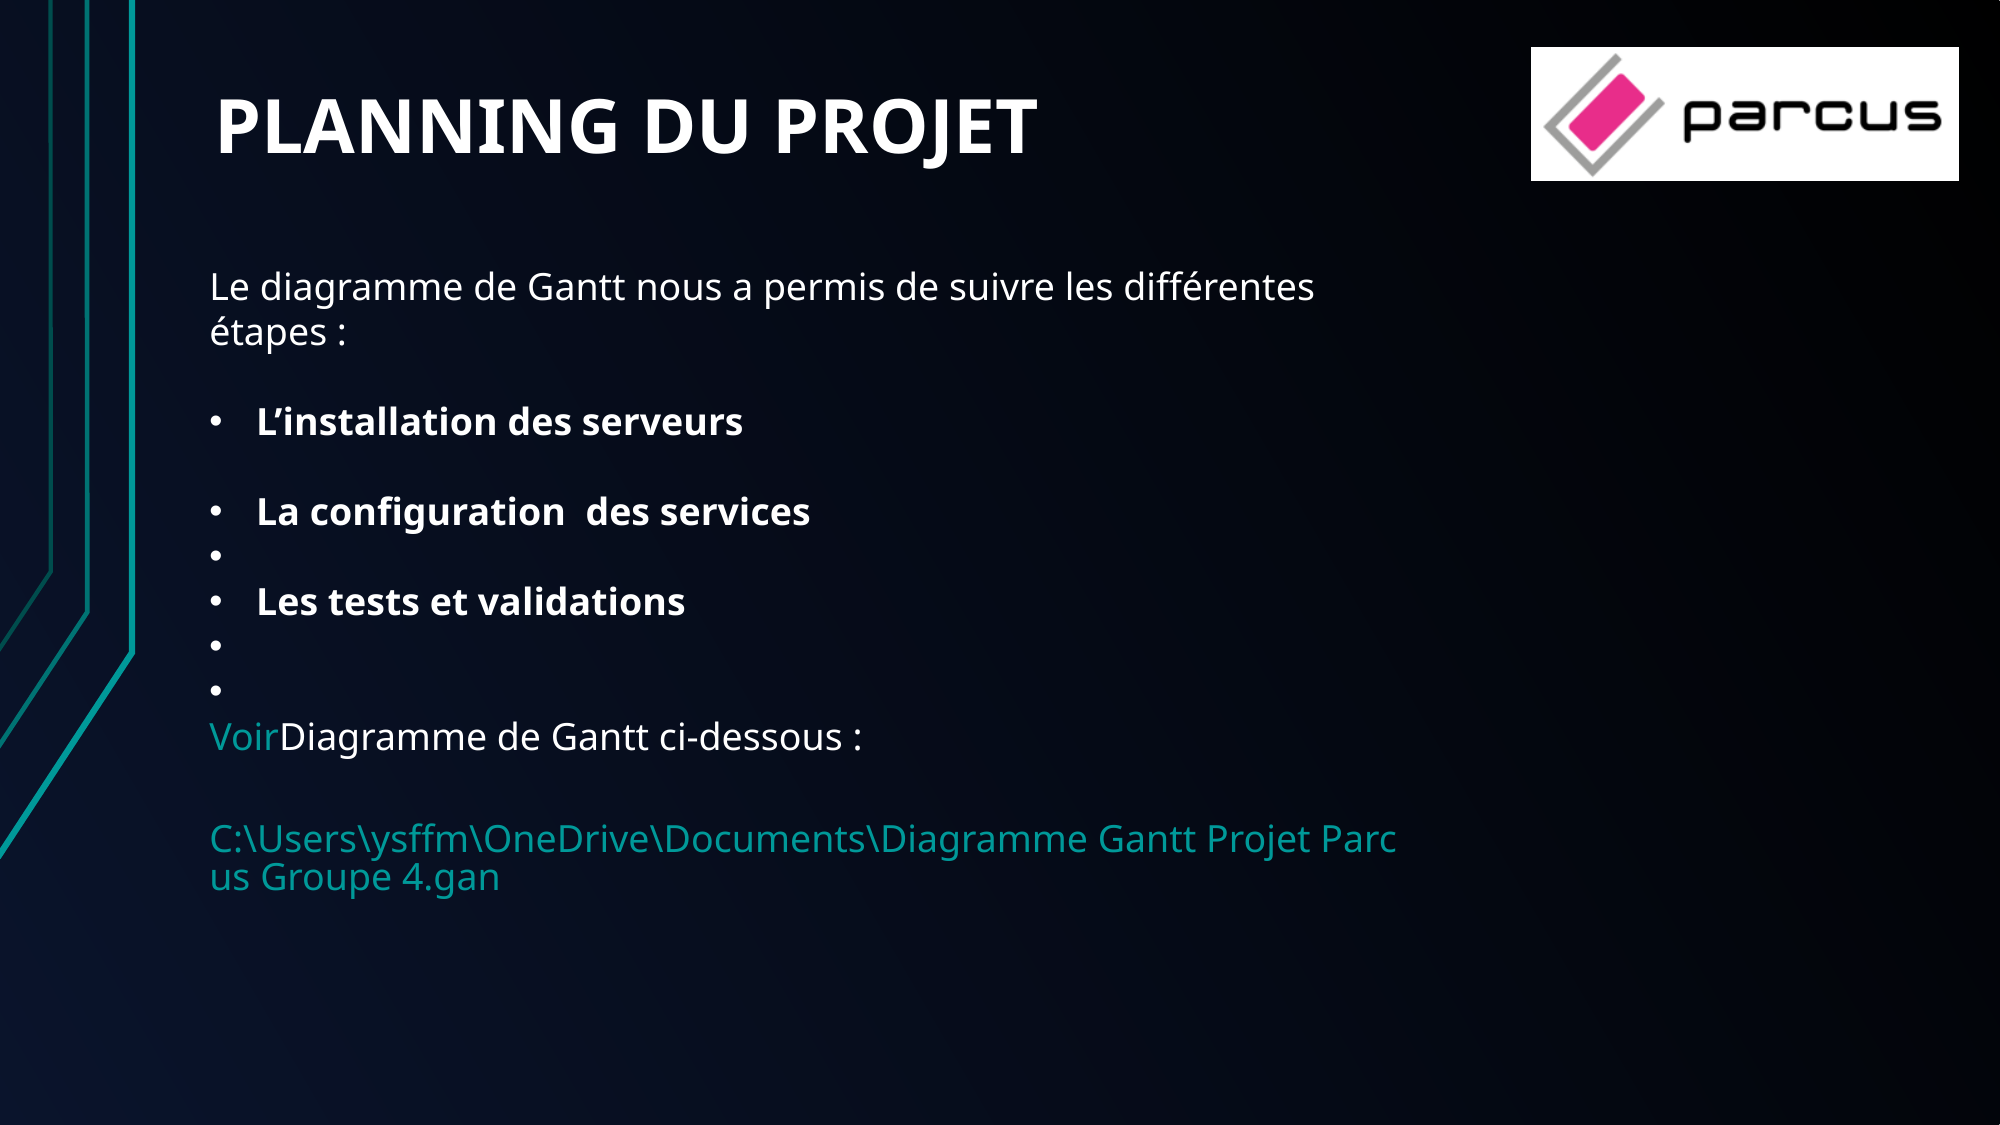

# PLANNING DU PROJET
Le diagramme de Gantt nous a permis de suivre les différentes étapes :
L’installation des serveurs
La configuration des services
Les tests et validations
VoirDiagramme de Gantt ci-dessous :
C:\Users\ysffm\OneDrive\Documents\Diagramme Gantt Projet Parcus Groupe 4.gan